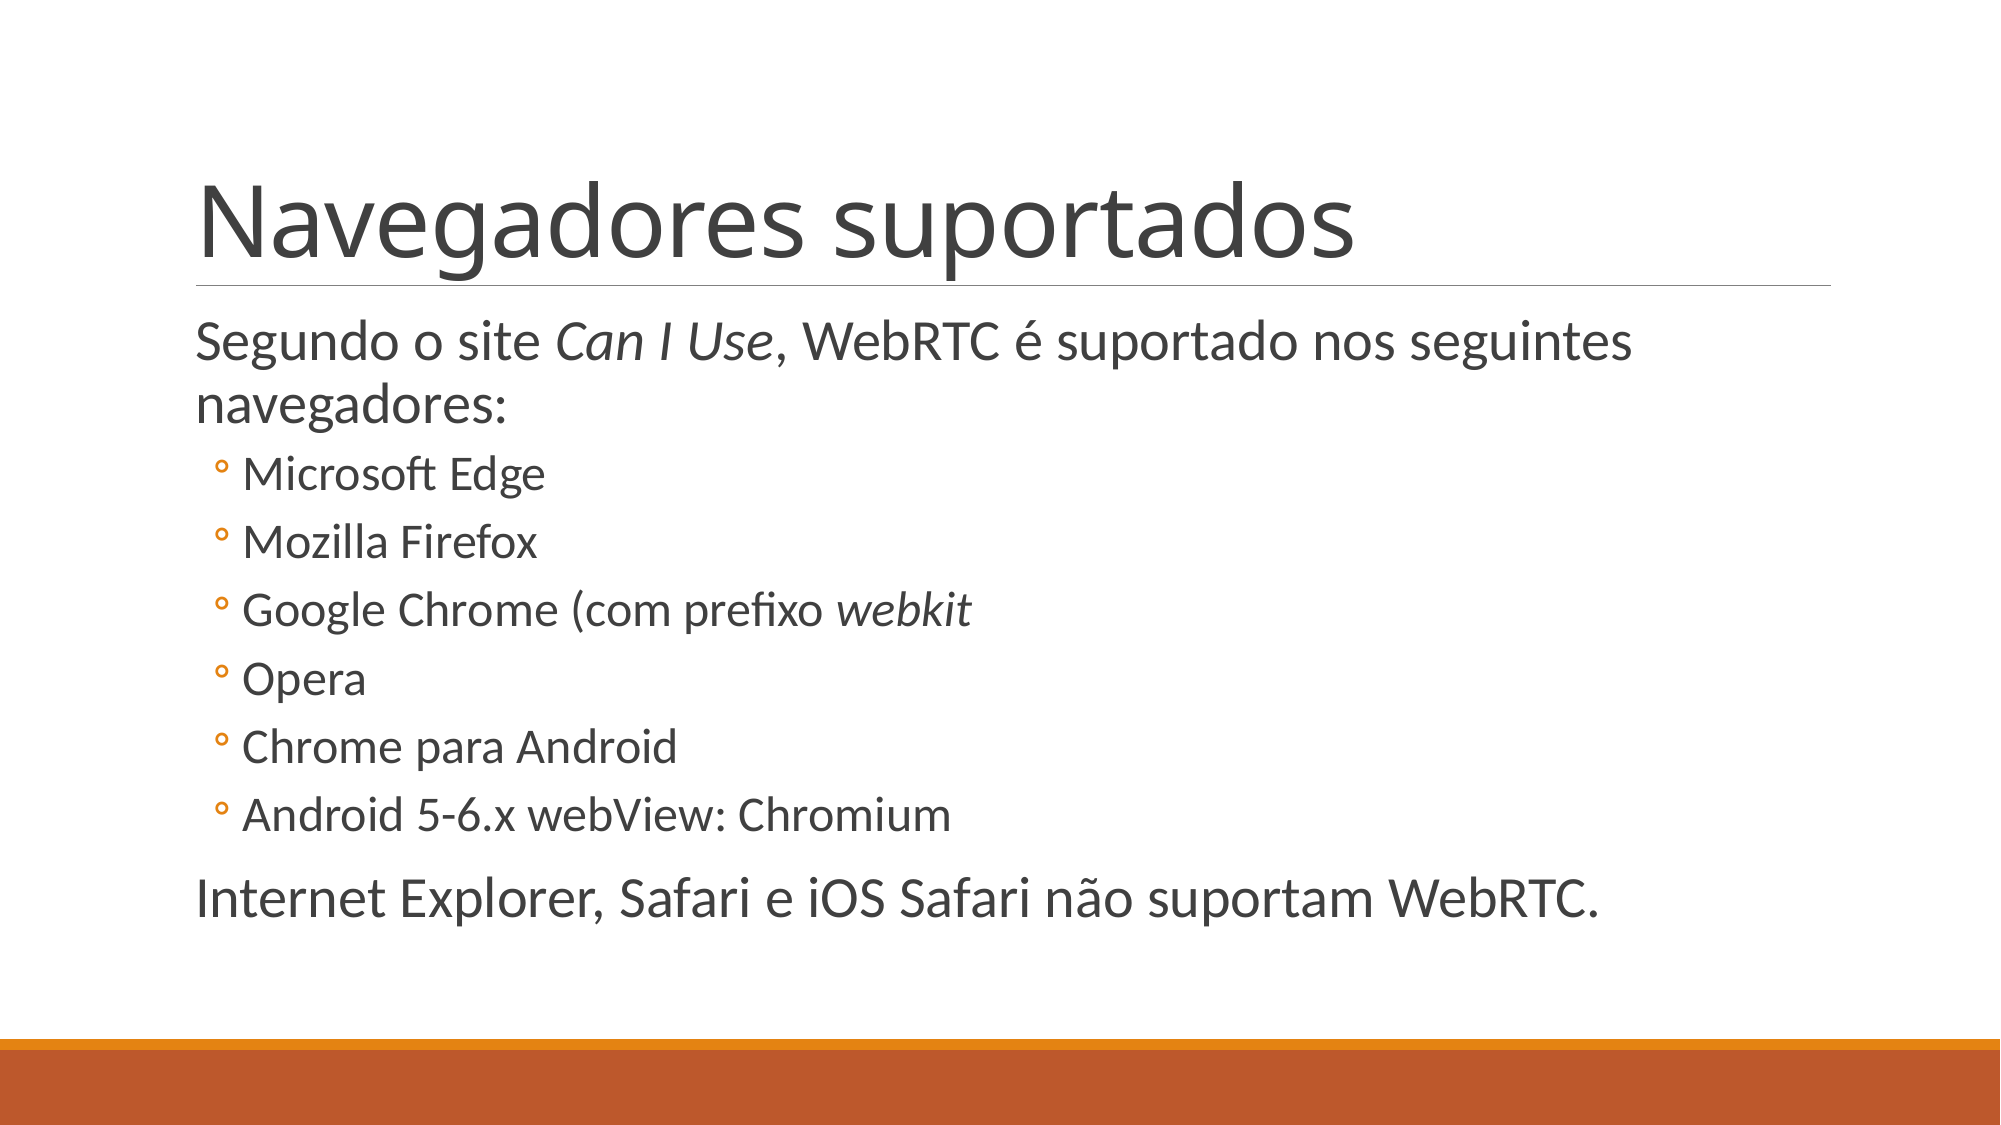

# Navegadores suportados
Segundo o site Can I Use, WebRTC é suportado nos seguintes navegadores:
Microsoft Edge
Mozilla Firefox
Google Chrome (com prefixo webkit
Opera
Chrome para Android
Android 5-6.x webView: Chromium
Internet Explorer, Safari e iOS Safari não suportam WebRTC.